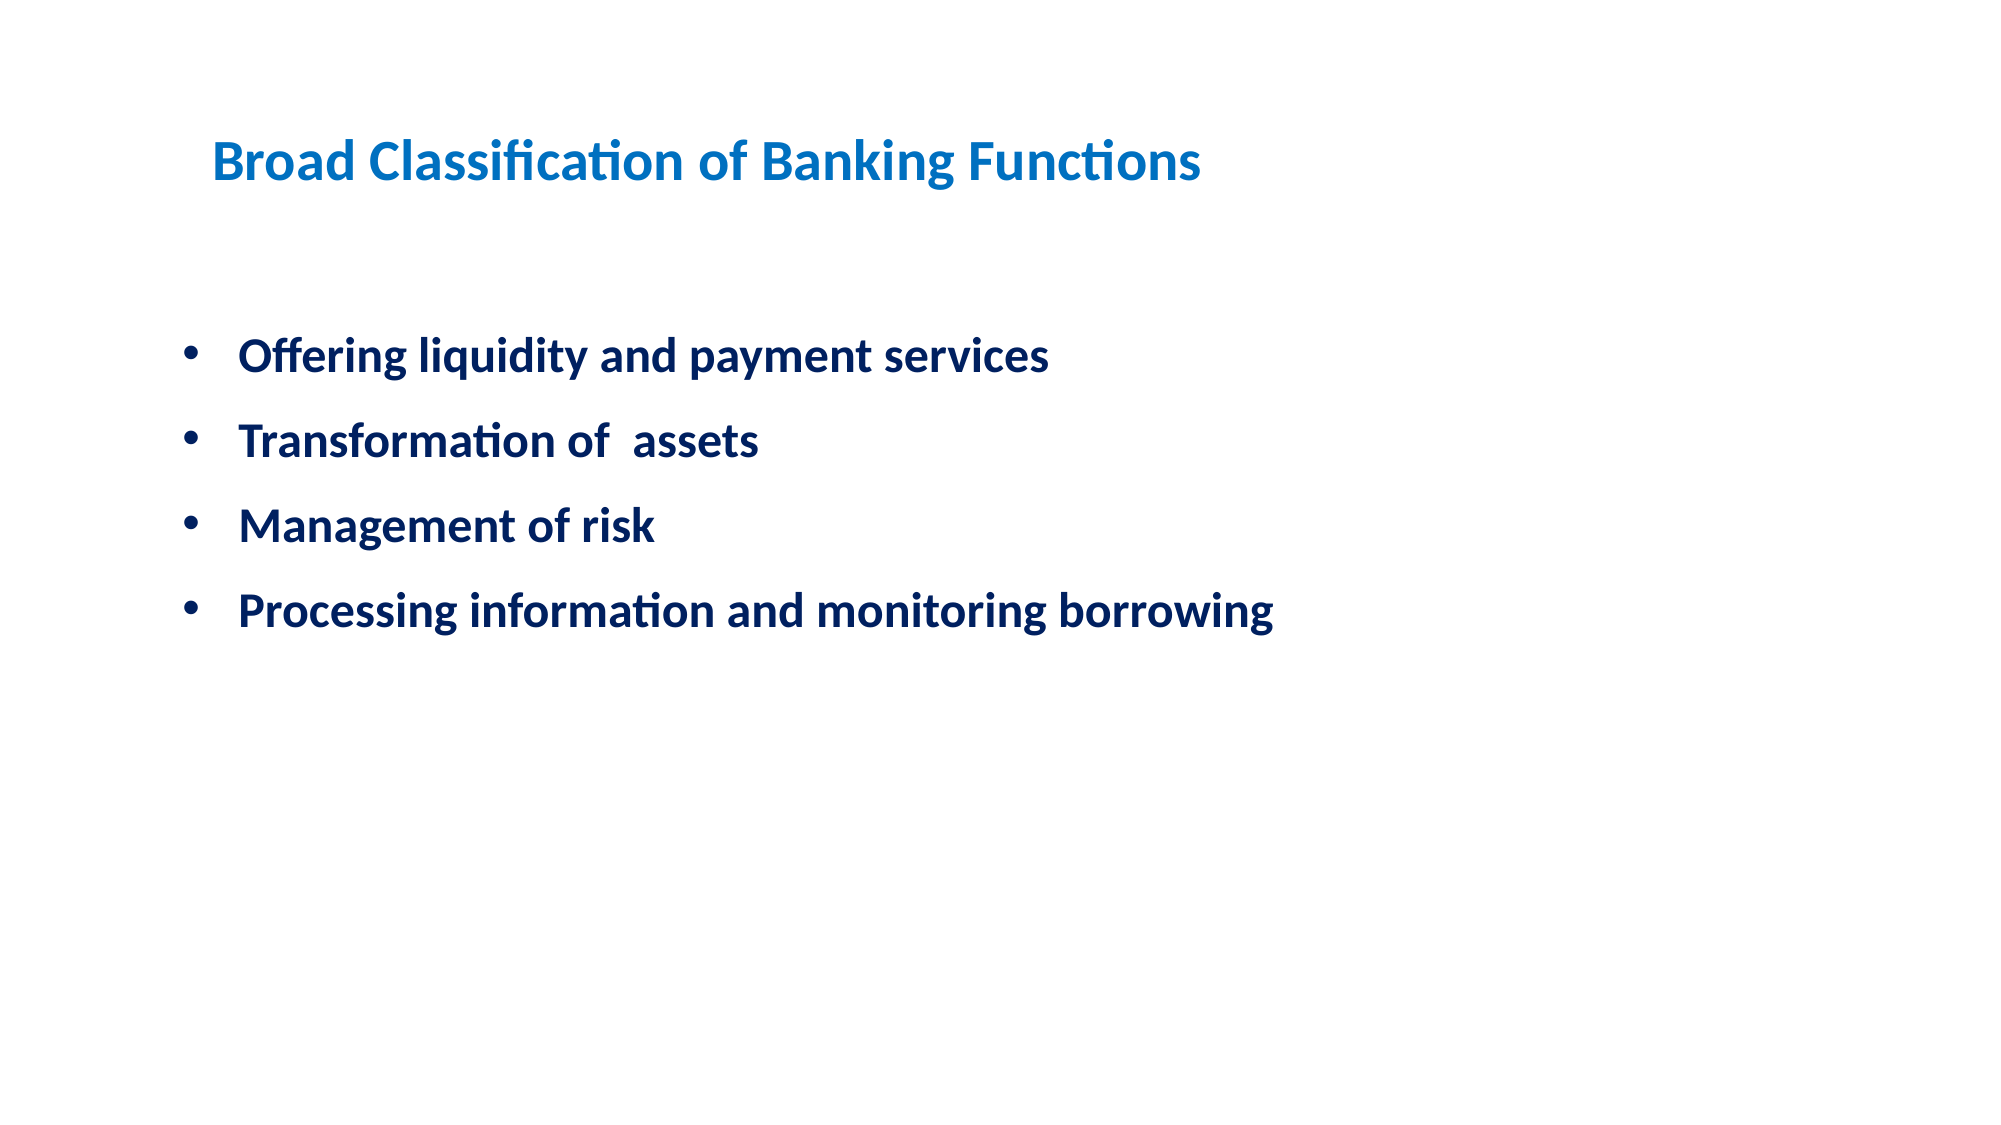

Broad Classification of Banking Functions
Offering liquidity and payment services
Transformation of assets
Management of risk
Processing information and monitoring borrowing